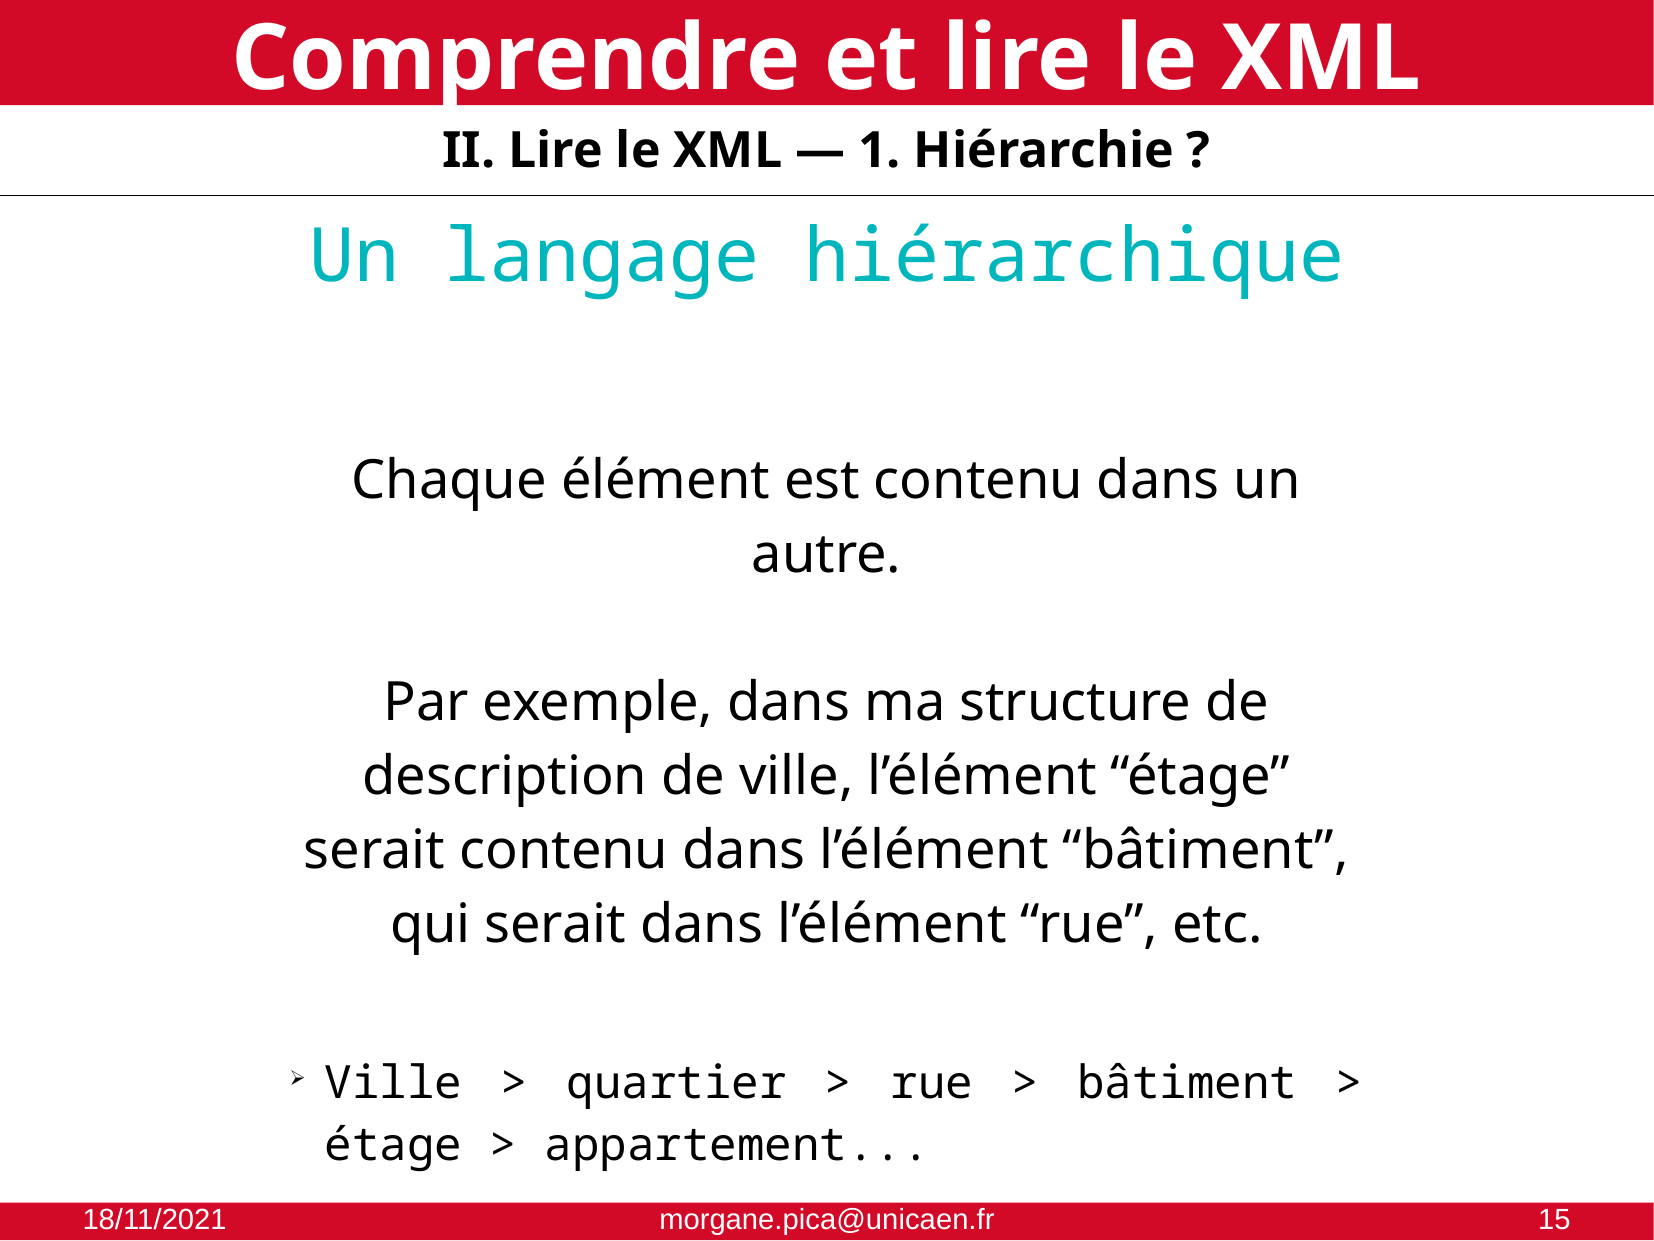

# Comprendre et lire le XML
II. Lire le XML — 1. Hiérarchie ?
Un langage hiérarchique
Chaque élément est contenu dans un autre.
Par exemple, dans ma structure de description de ville, l’élément “étage” serait contenu dans l’élément “bâtiment”, qui serait dans l’élément “rue”, etc.
Ville > quartier > rue > bâtiment > étage > appartement...
18/11/2021
morgane.pica@unicaen.fr
15